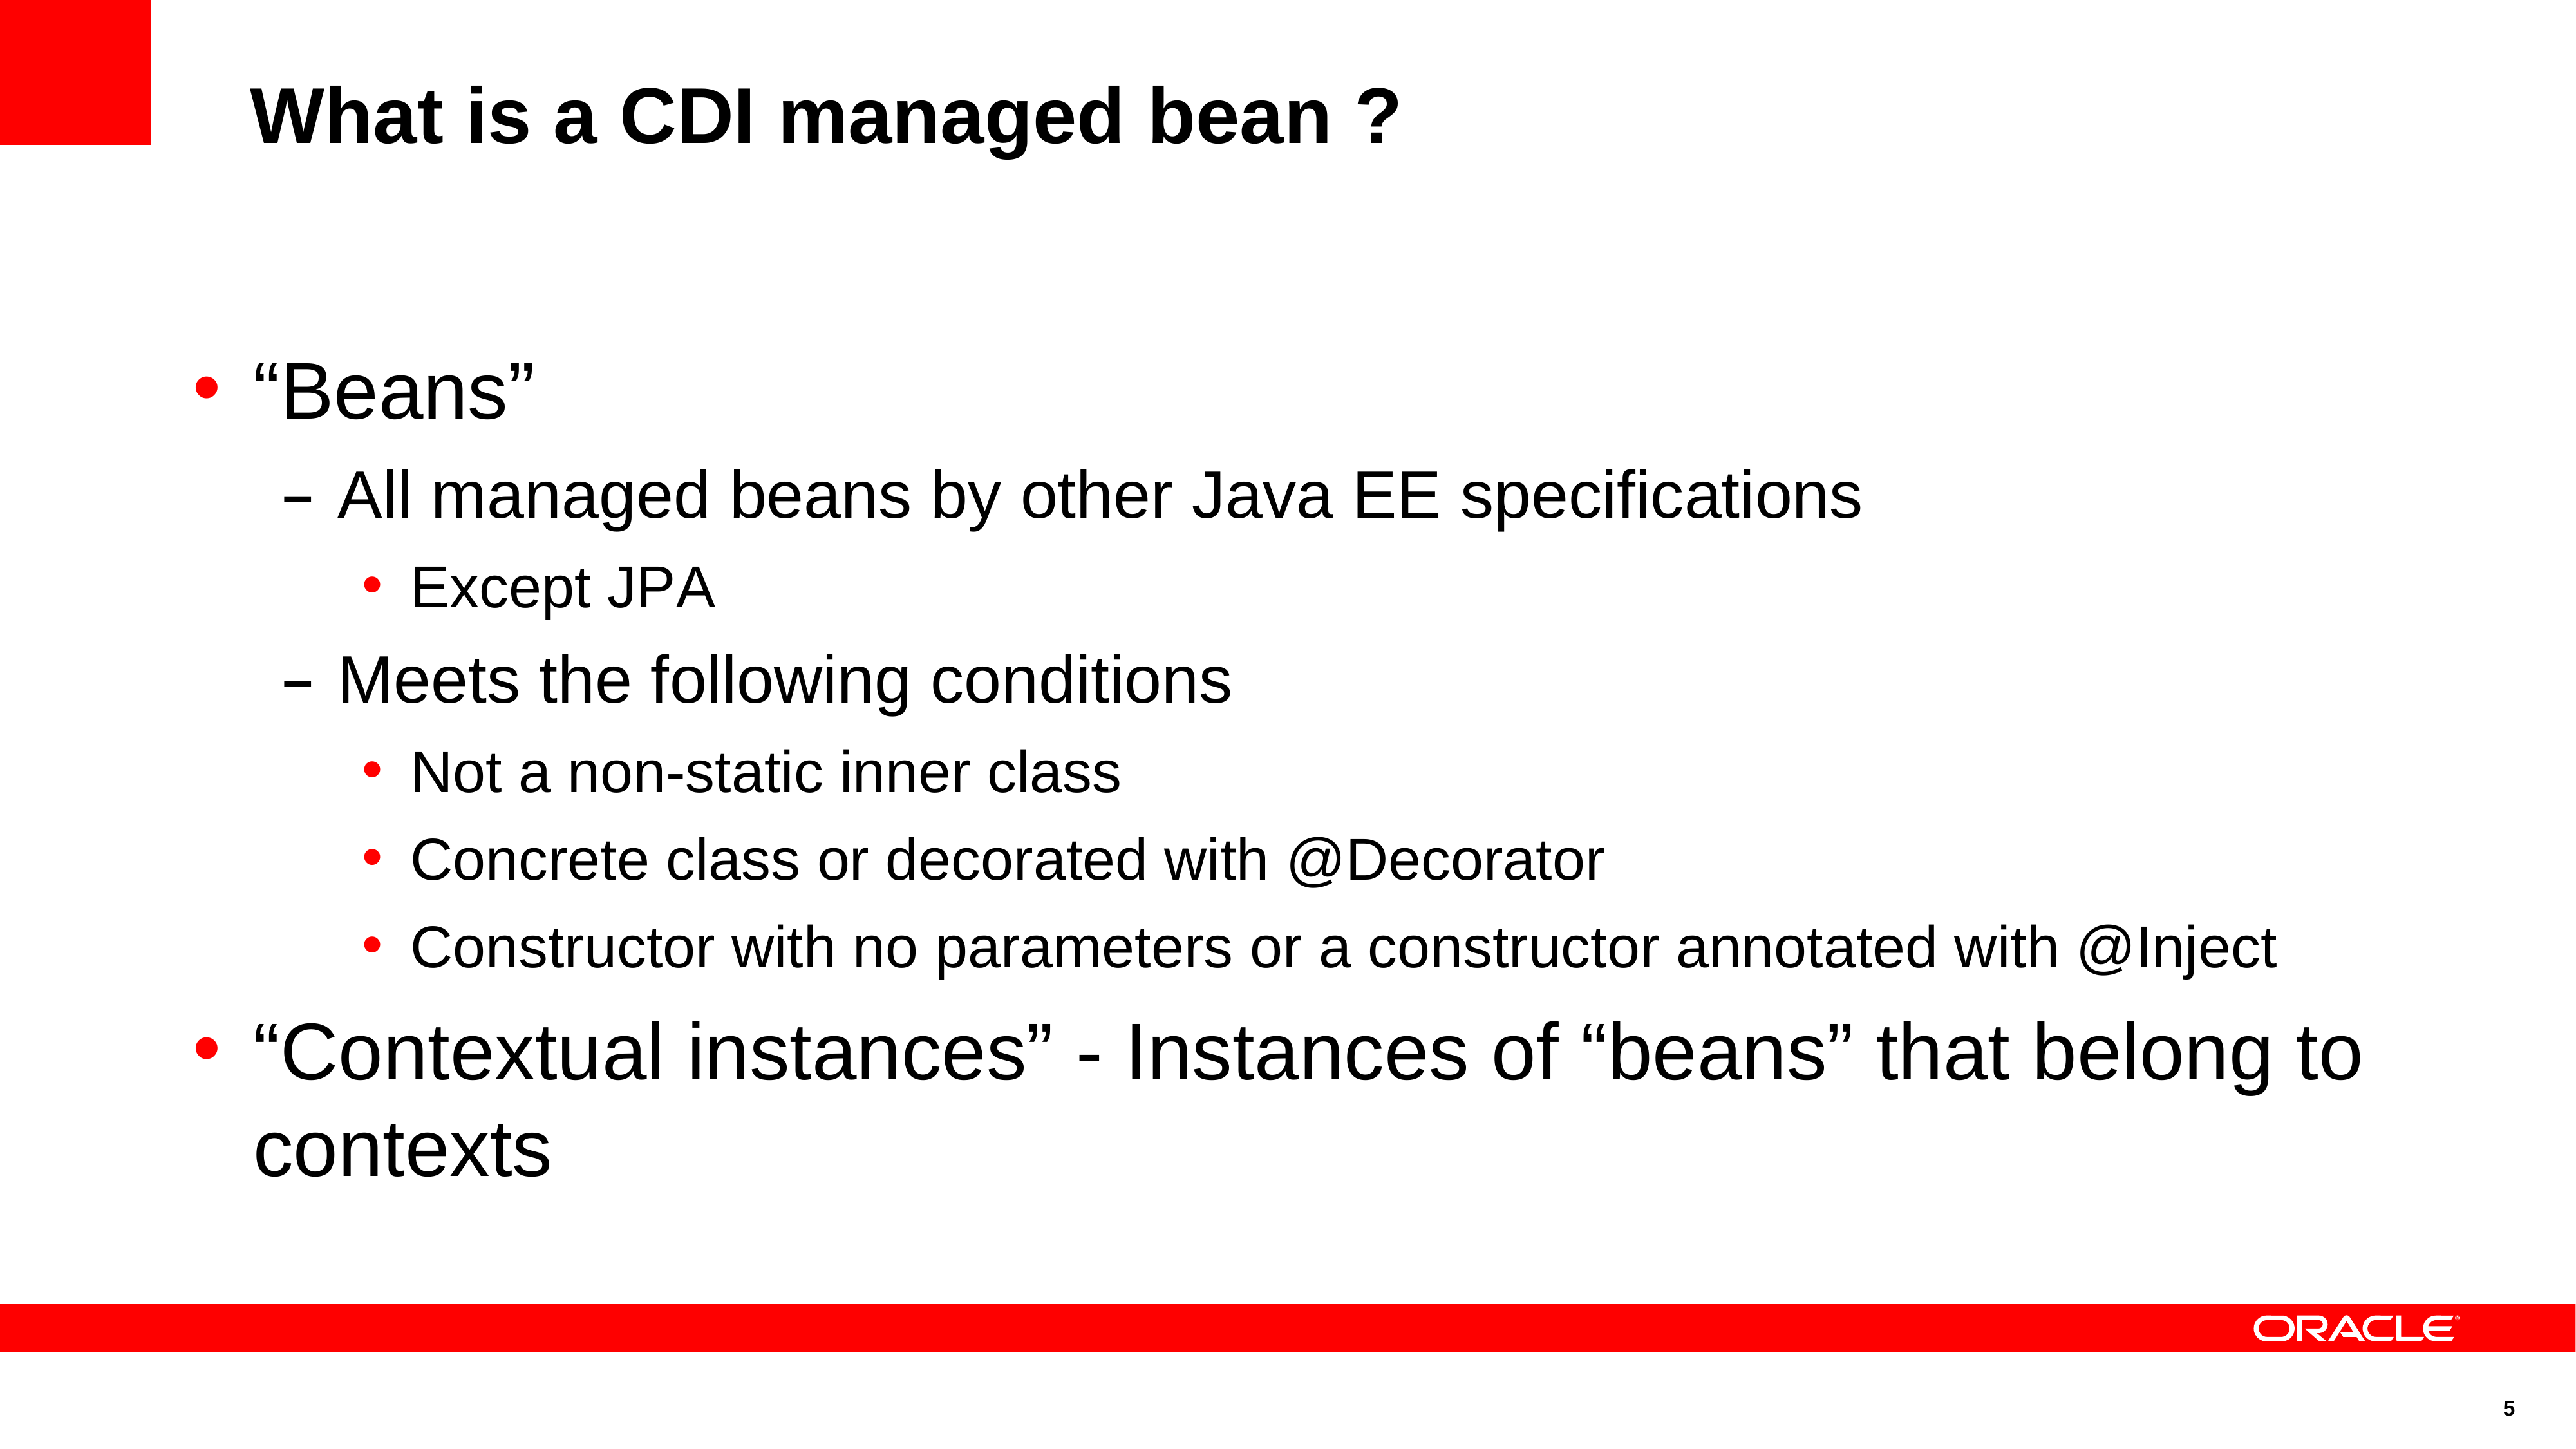

# What is a CDI managed bean ?
“Beans”
All managed beans by other Java EE specifications
Except JPA
Meets the following conditions
Not a non-static inner class
Concrete class or decorated with @Decorator
Constructor with no parameters or a constructor annotated with @Inject
“Contextual instances” - Instances of “beans” that belong to contexts